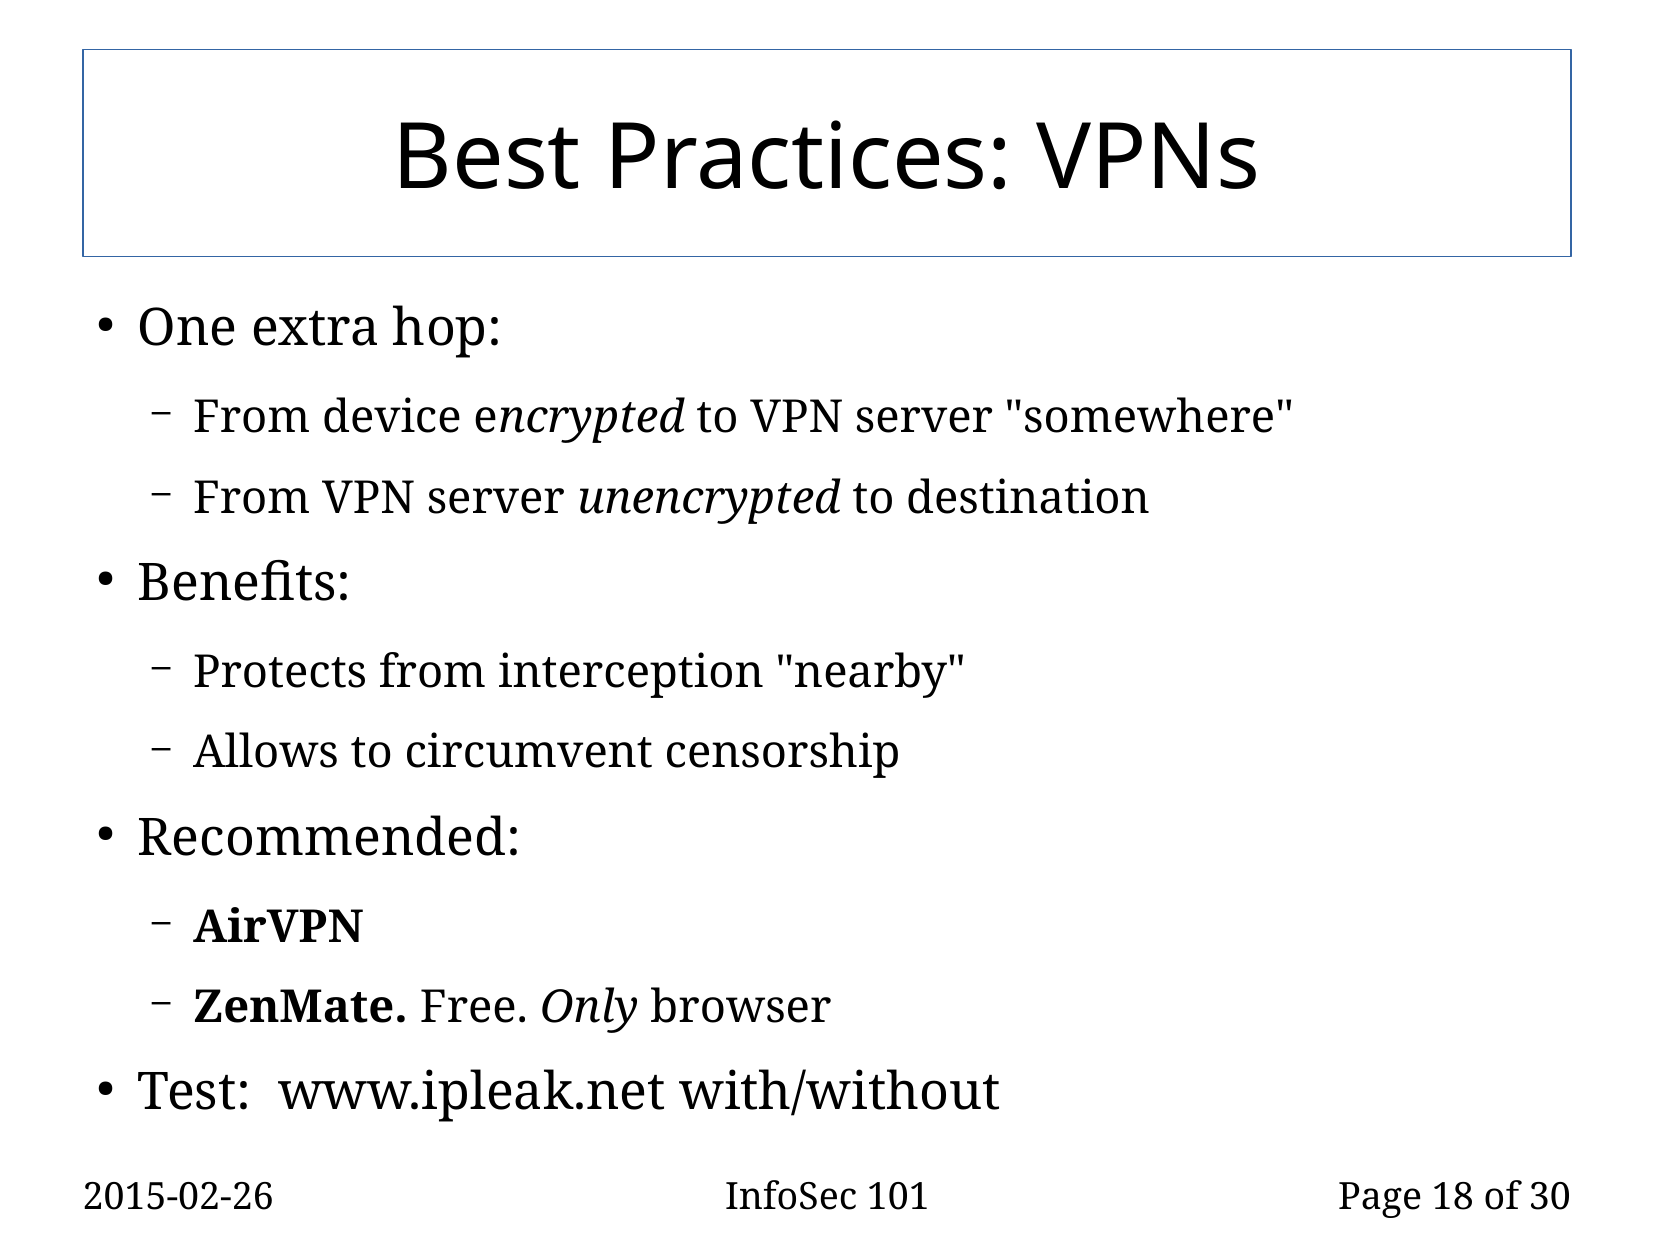

# Best Practices: VPNs
One extra hop:
From device encrypted to VPN server "somewhere"
From VPN server unencrypted to destination
Benefits:
Protects from interception "nearby"
Allows to circumvent censorship
Recommended:
AirVPN
ZenMate. Free. Only browser
Test: www.ipleak.net with/without
2015-02-26
InfoSec 101
18